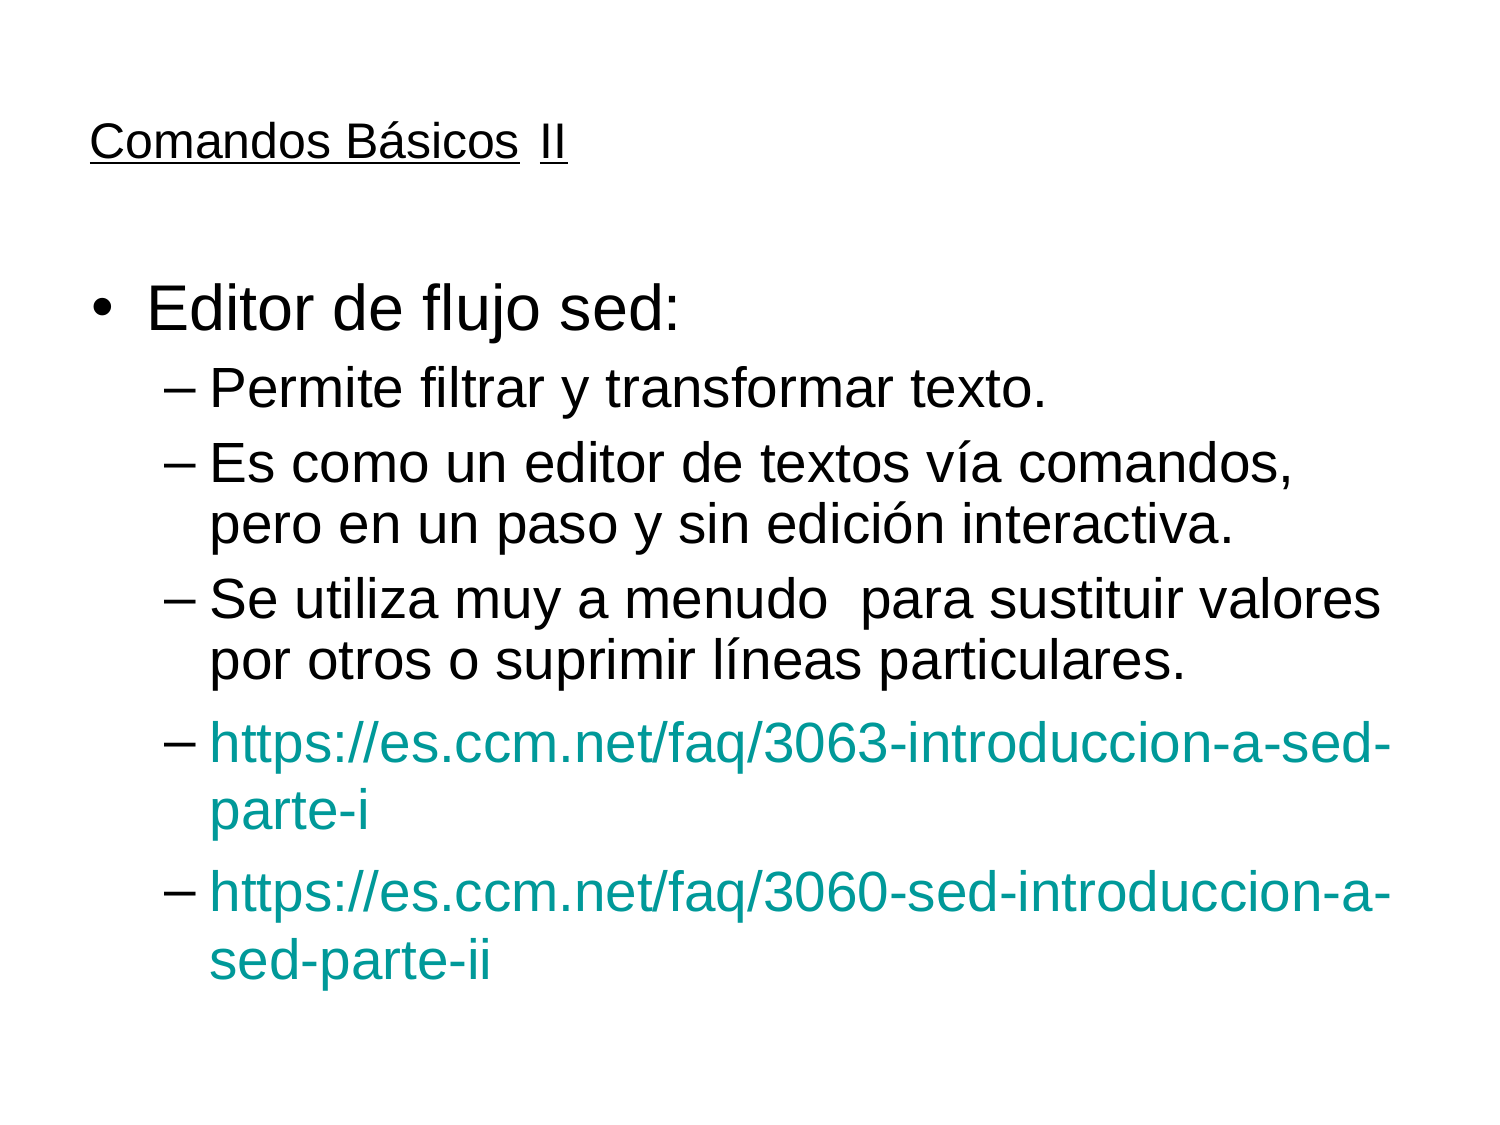

# Comandos Básicos	II
Editor de flujo sed:
Permite filtrar y transformar texto.
Es como un editor de textos vía comandos, pero en un paso y sin edición interactiva.
Se utiliza muy a menudo para sustituir valores por otros o suprimir líneas particulares.
https://es.ccm.net/faq/3063-introduccion-a-sed-parte-i
https://es.ccm.net/faq/3060-sed-introduccion-a-sed-parte-ii